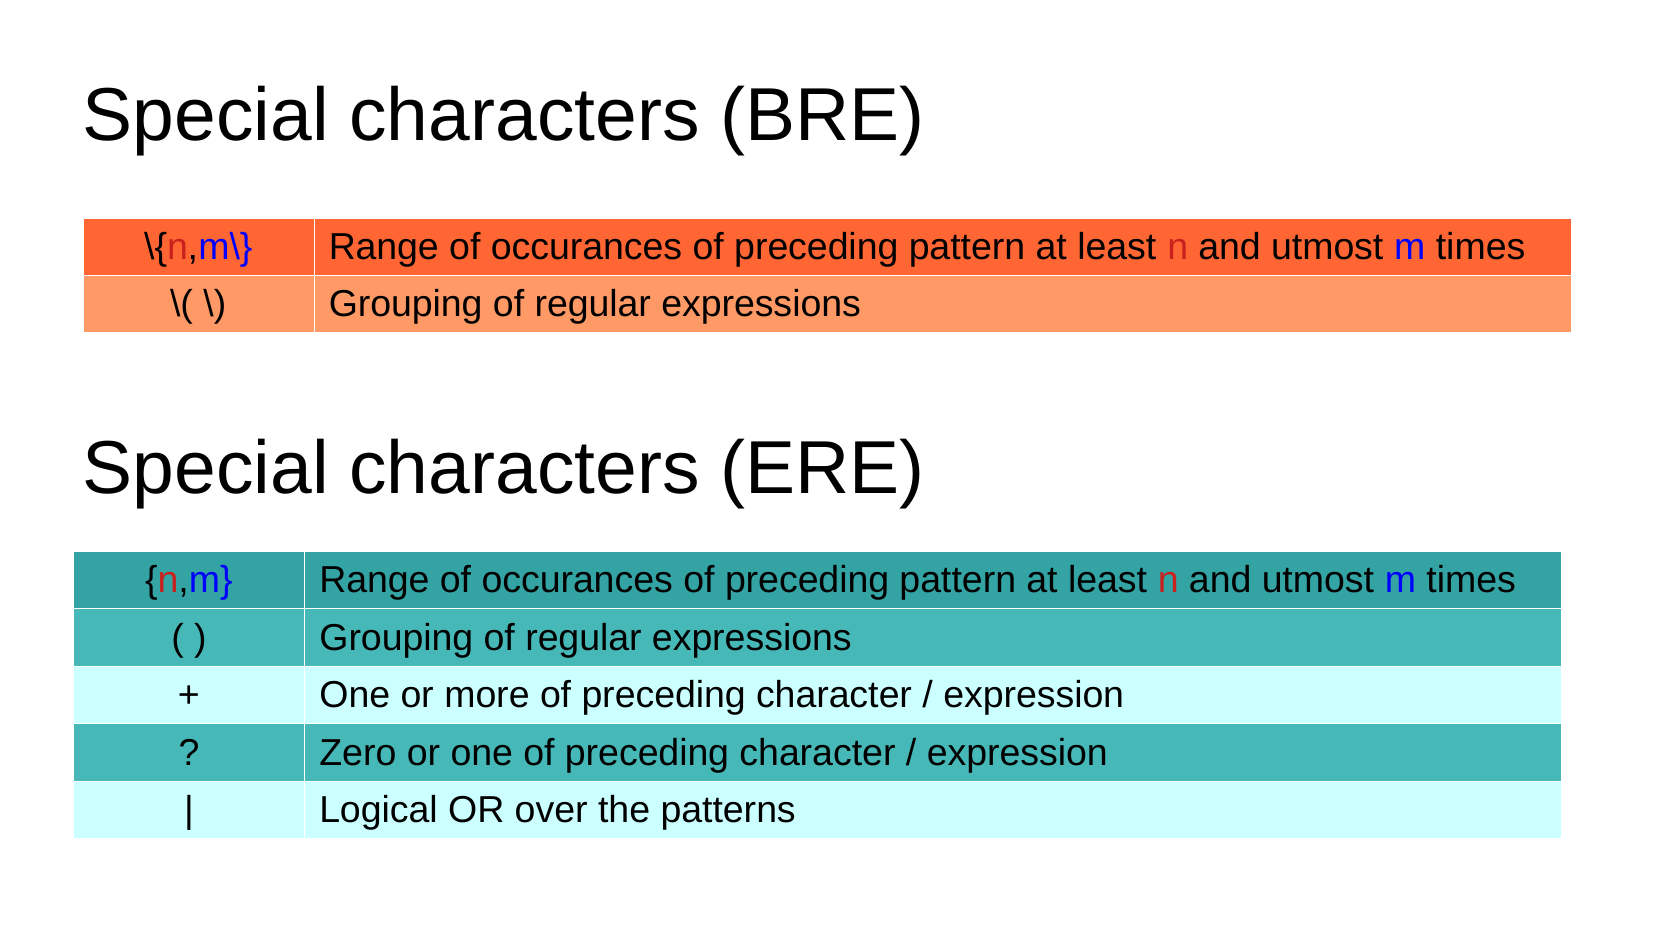

# Special characters (BRE)
| \{n,m\} | Range of occurances of preceding pattern at least n and utmost m times |
| --- | --- |
| \( \) | Grouping of regular expressions |
Special characters (ERE)
| {n,m} | Range of occurances of preceding pattern at least n and utmost m times |
| --- | --- |
| ( ) | Grouping of regular expressions |
| + | One or more of preceding character / expression |
| ? | Zero or one of preceding character / expression |
| | | Logical OR over the patterns |